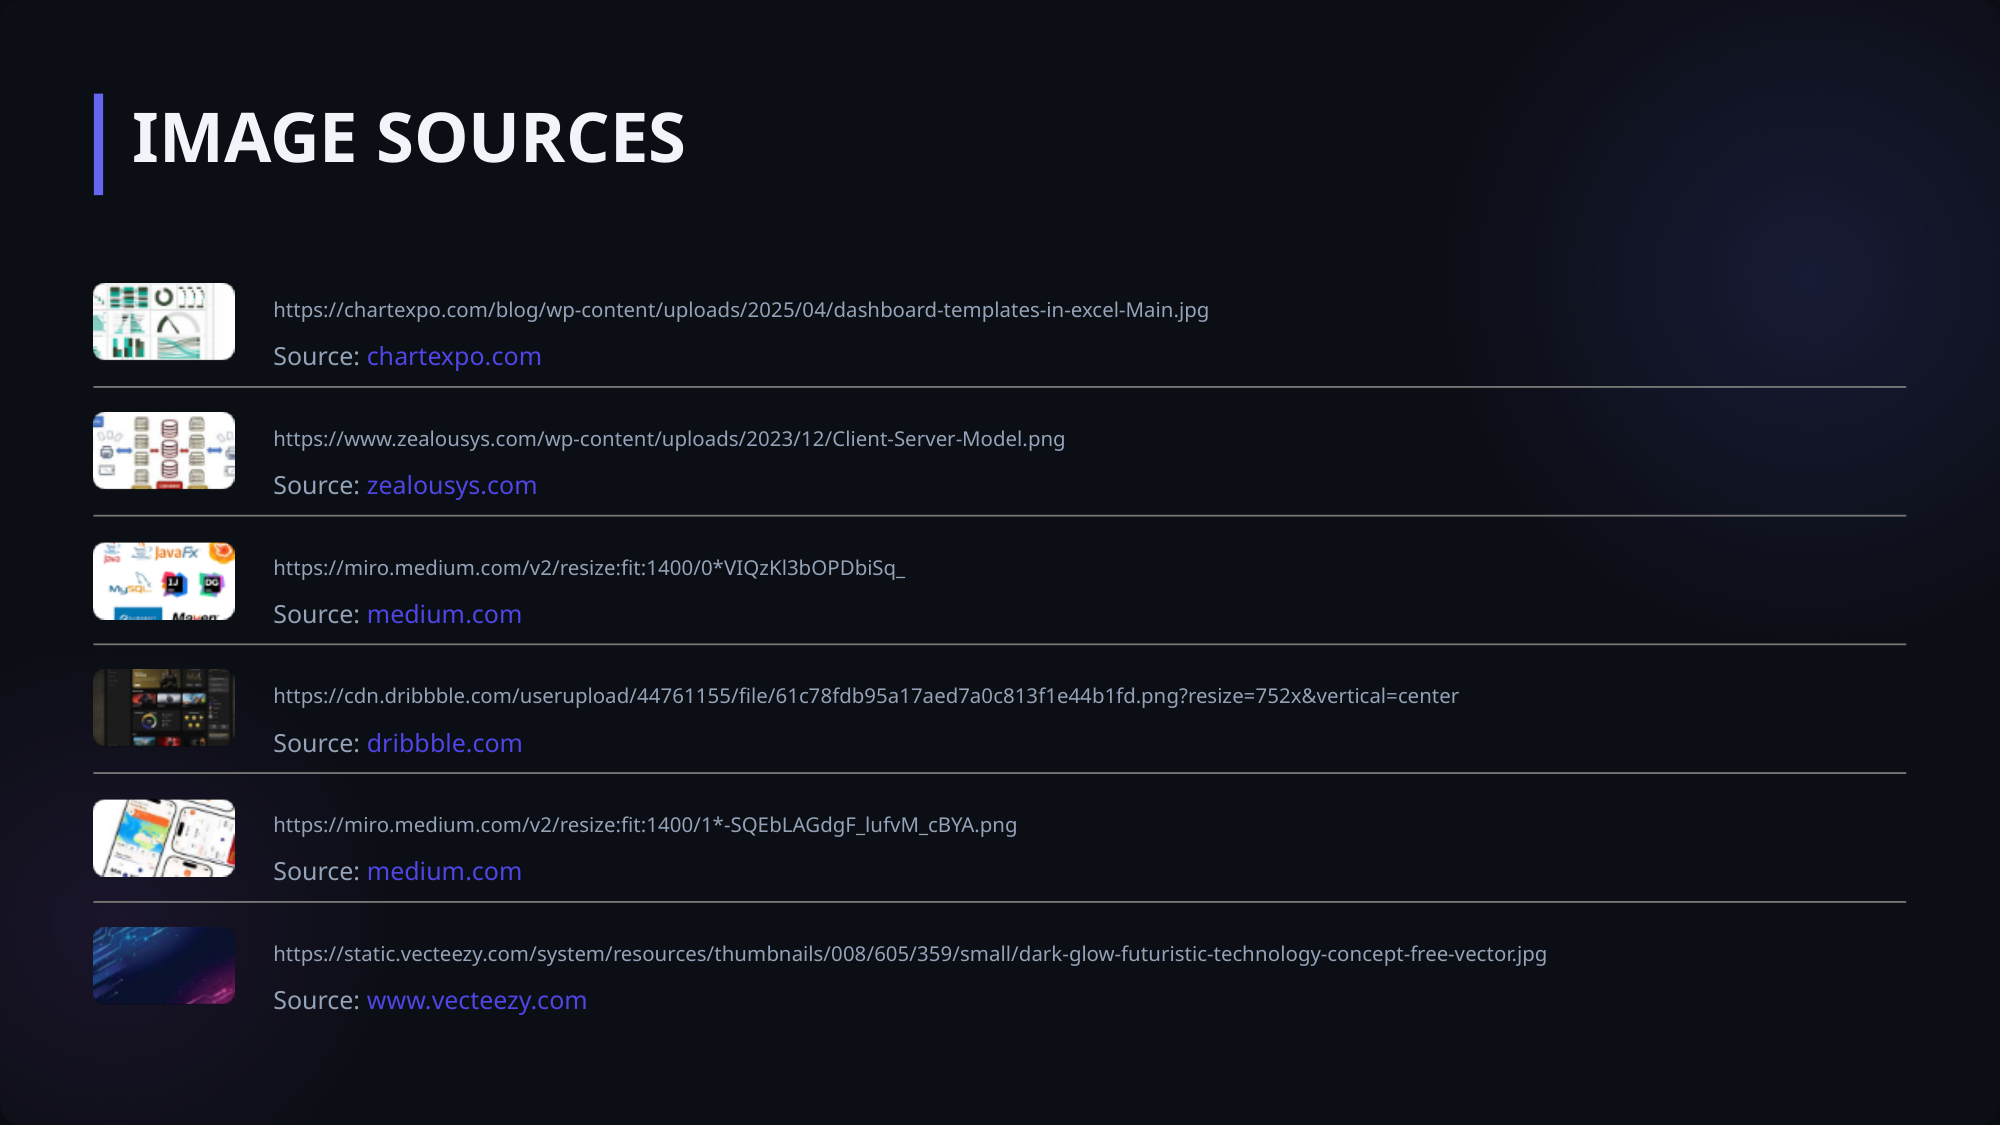

IMAGE SOURCES
https://chartexpo.com/blog/wp-content/uploads/2025/04/dashboard-templates-in-excel-Main.jpg
Source: chartexpo.com
https://www.zealousys.com/wp-content/uploads/2023/12/Client-Server-Model.png
Source: zealousys.com
https://miro.medium.com/v2/resize:fit:1400/0*VIQzKl3bOPDbiSq_
Source: medium.com
https://cdn.dribbble.com/userupload/44761155/file/61c78fdb95a17aed7a0c813f1e44b1fd.png?resize=752x&vertical=center
Source: dribbble.com
https://miro.medium.com/v2/resize:fit:1400/1*-SQEbLAGdgF_lufvM_cBYA.png
Source: medium.com
https://static.vecteezy.com/system/resources/thumbnails/008/605/359/small/dark-glow-futuristic-technology-concept-free-vector.jpg
Source: www.vecteezy.com